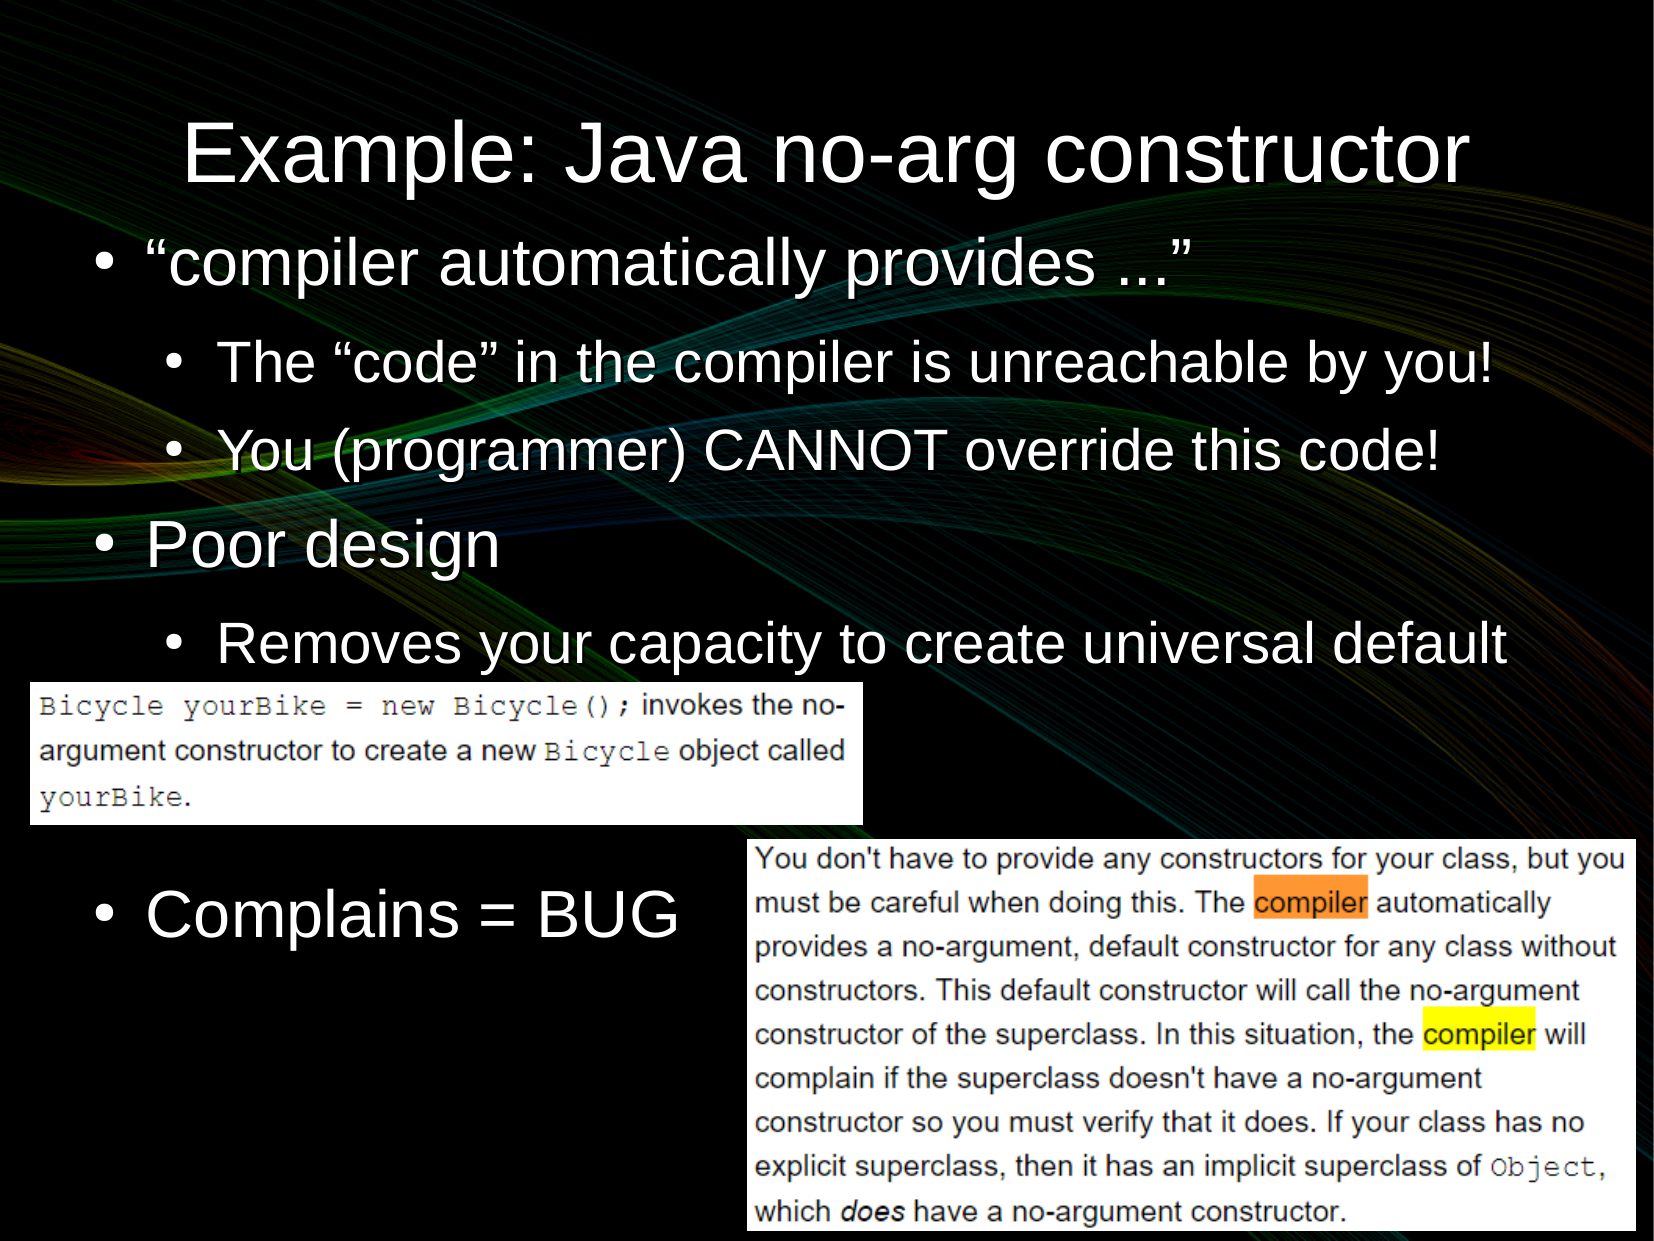

# Example: Java no-arg constructor
“compiler automatically provides ...”
The “code” in the compiler is unreachable by you!
You (programmer) CANNOT override this code!
Poor design
Removes your capacity to create universal default
Complains = BUG